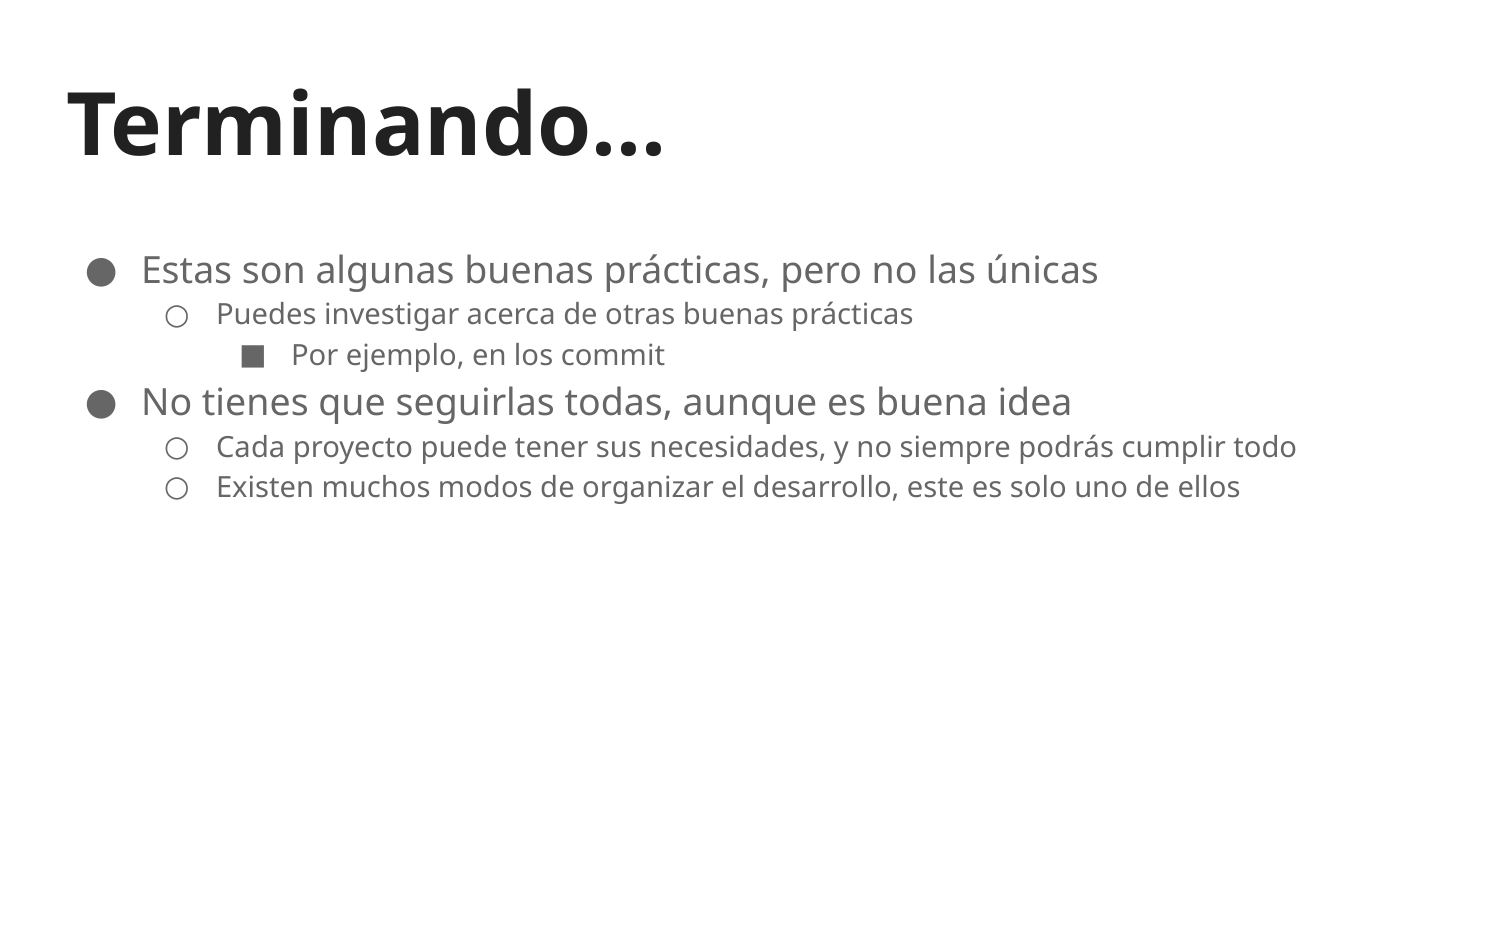

# Terminando...
Estas son algunas buenas prácticas, pero no las únicas
Puedes investigar acerca de otras buenas prácticas
Por ejemplo, en los commit
No tienes que seguirlas todas, aunque es buena idea
Cada proyecto puede tener sus necesidades, y no siempre podrás cumplir todo
Existen muchos modos de organizar el desarrollo, este es solo uno de ellos